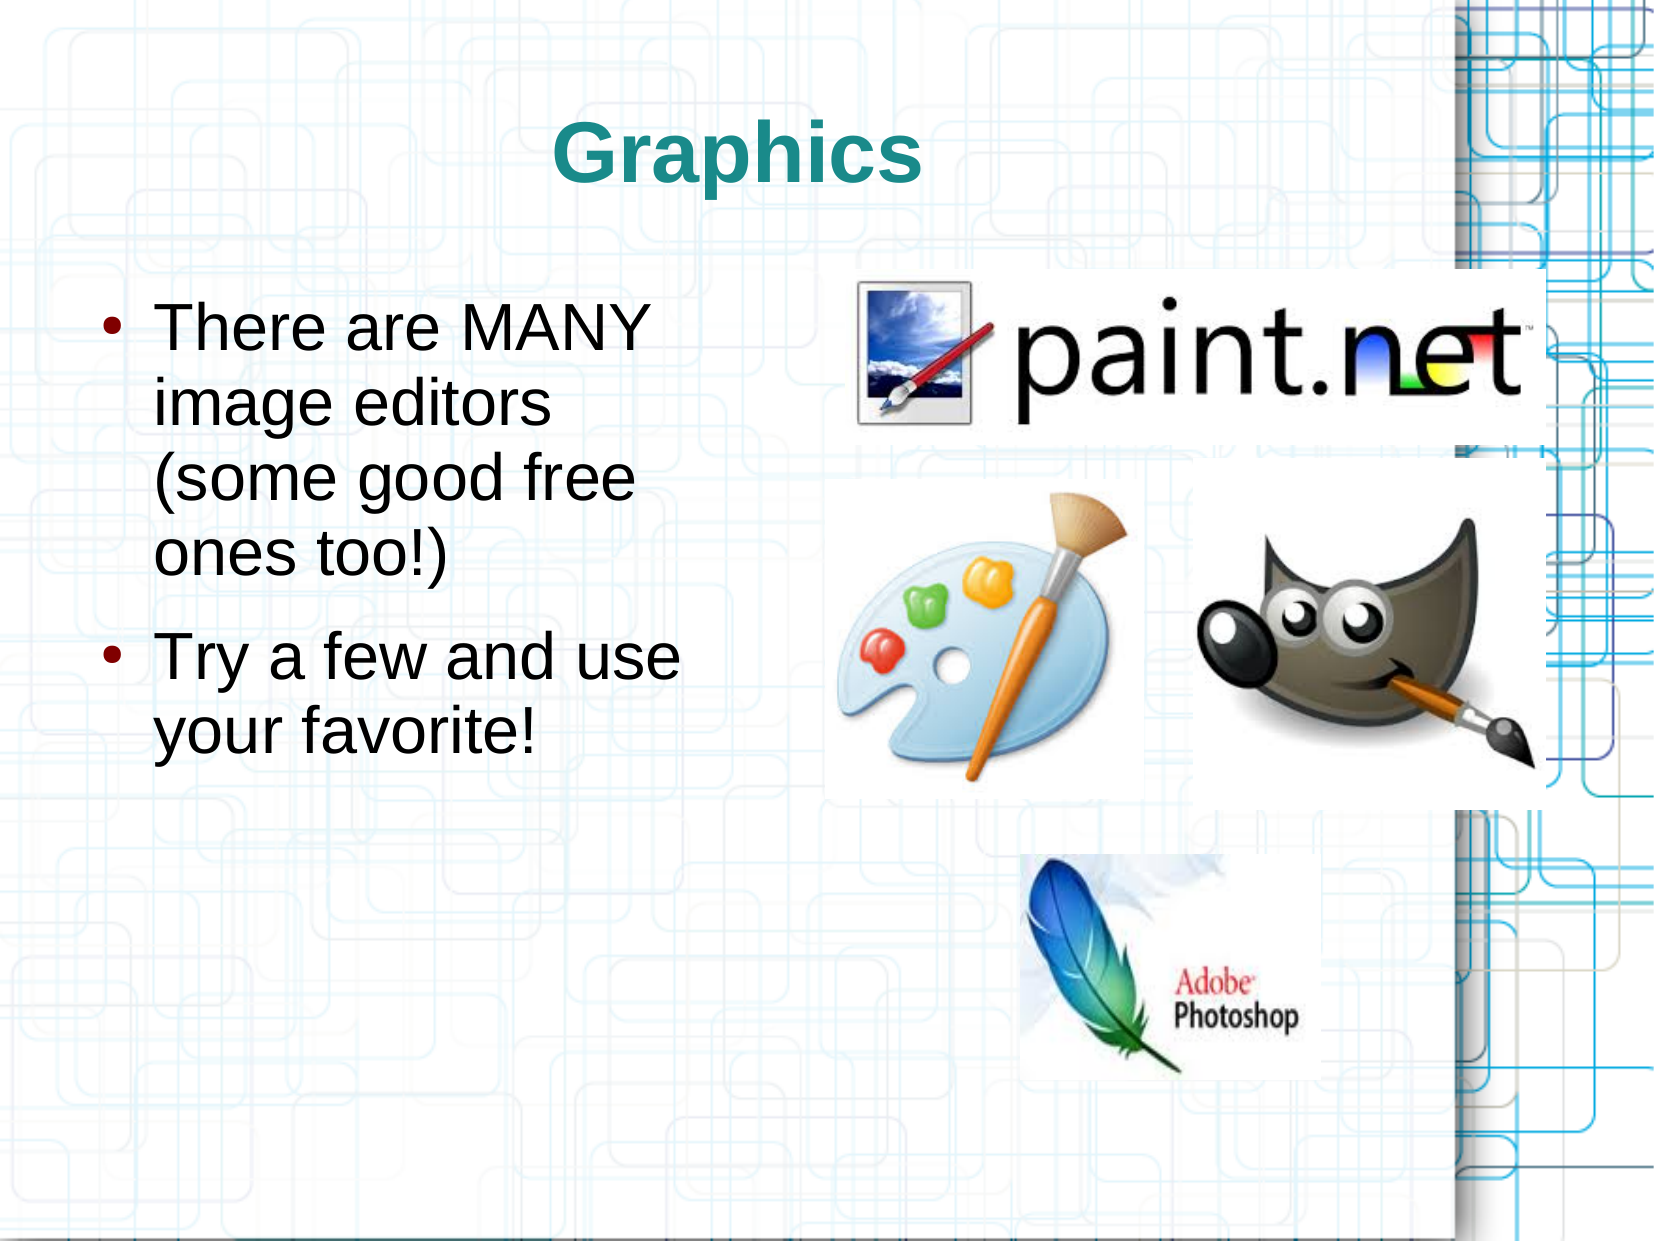

# Graphics
There are MANY image editors (some good free ones too!)
Try a few and use your favorite!